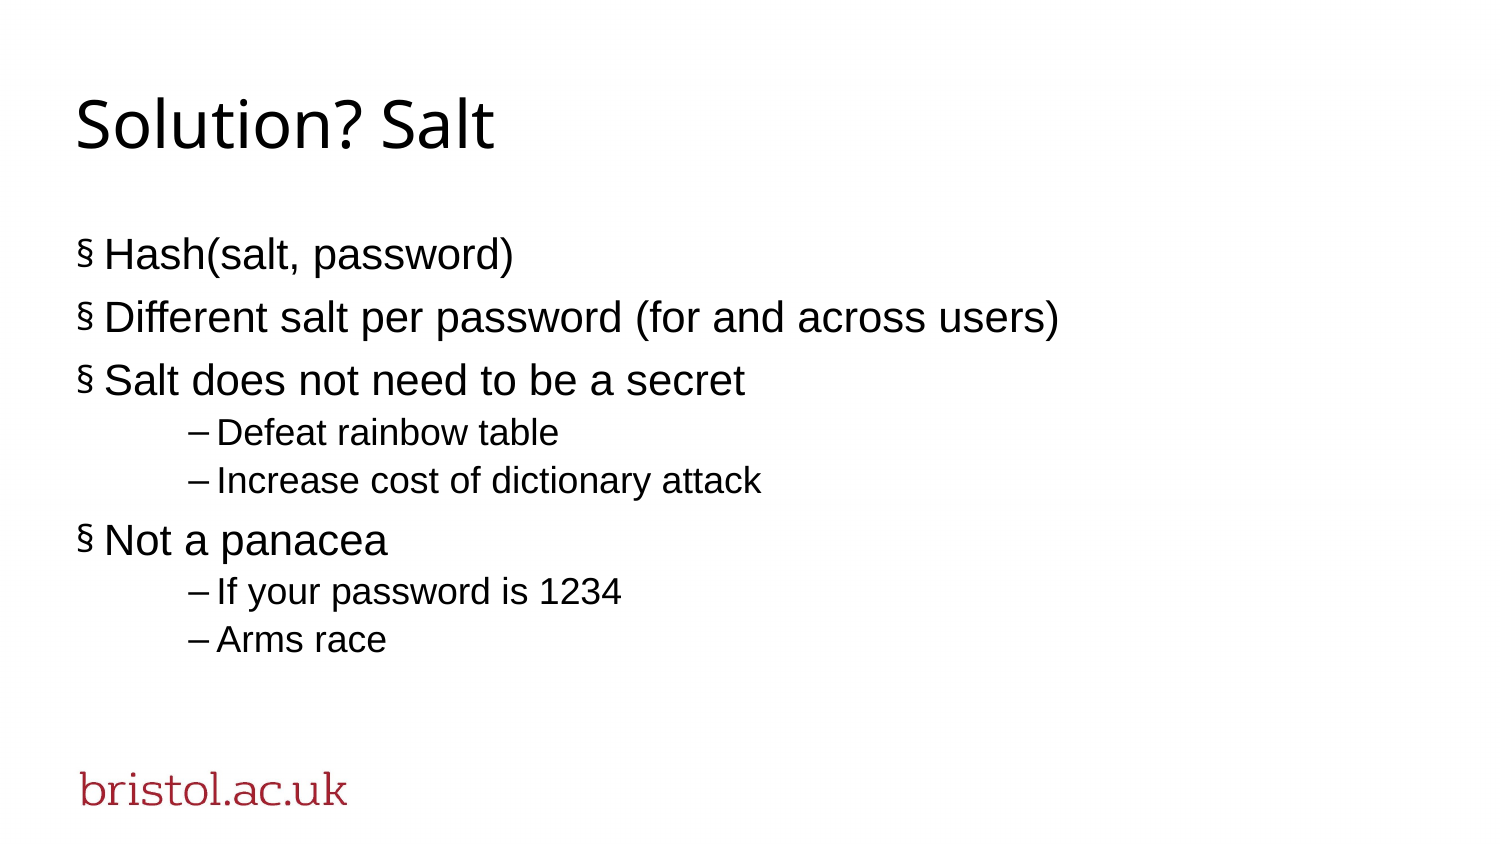

# Solution? Salt
Hash(salt, password)
Different salt per password (for and across users)
Salt does not need to be a secret
Defeat rainbow table
Increase cost of dictionary attack
Not a panacea
If your password is 1234
Arms race